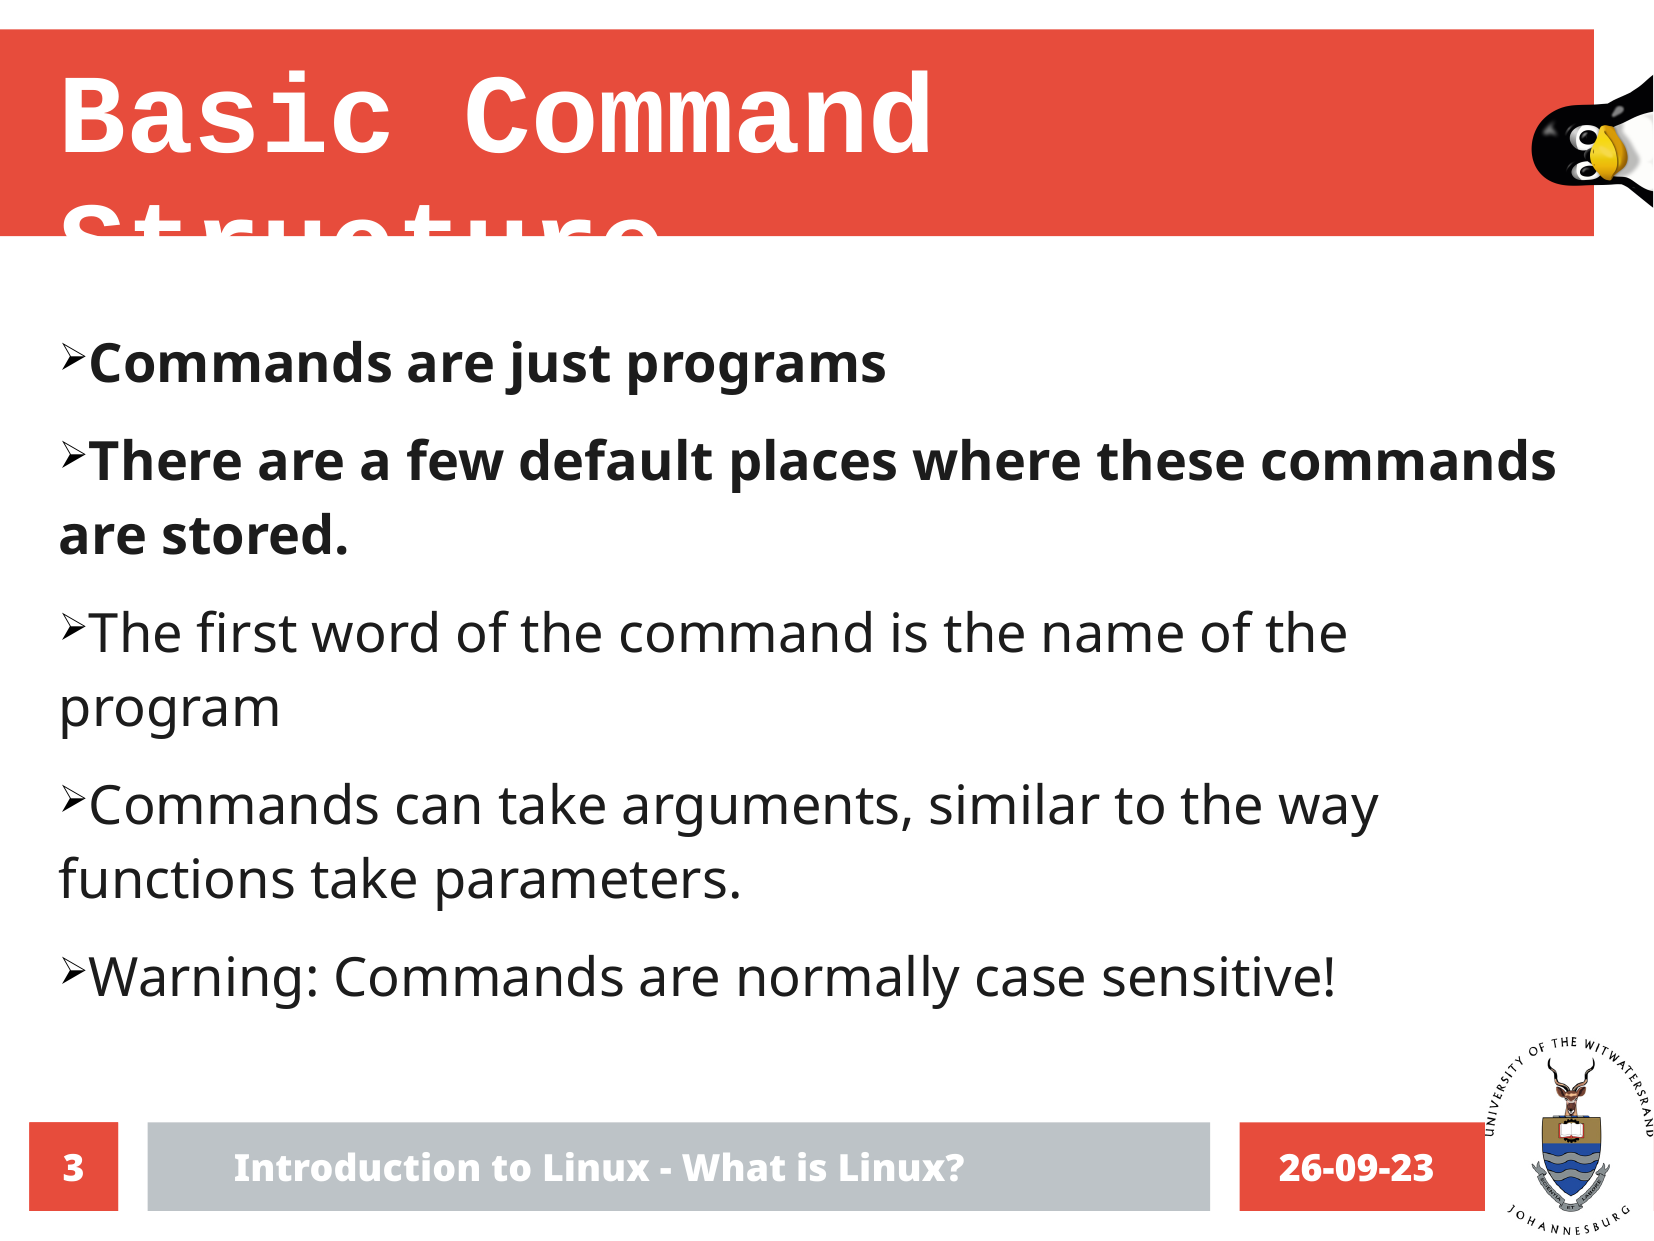

# Basic Command Structure
Commands are just programs
There are a few default places where these commands are stored.
The first word of the command is the name of the program
Commands can take arguments, similar to the way functions take parameters.
Warning: Commands are normally case sensitive!
3
 Introduction to Linux - What is Linux?